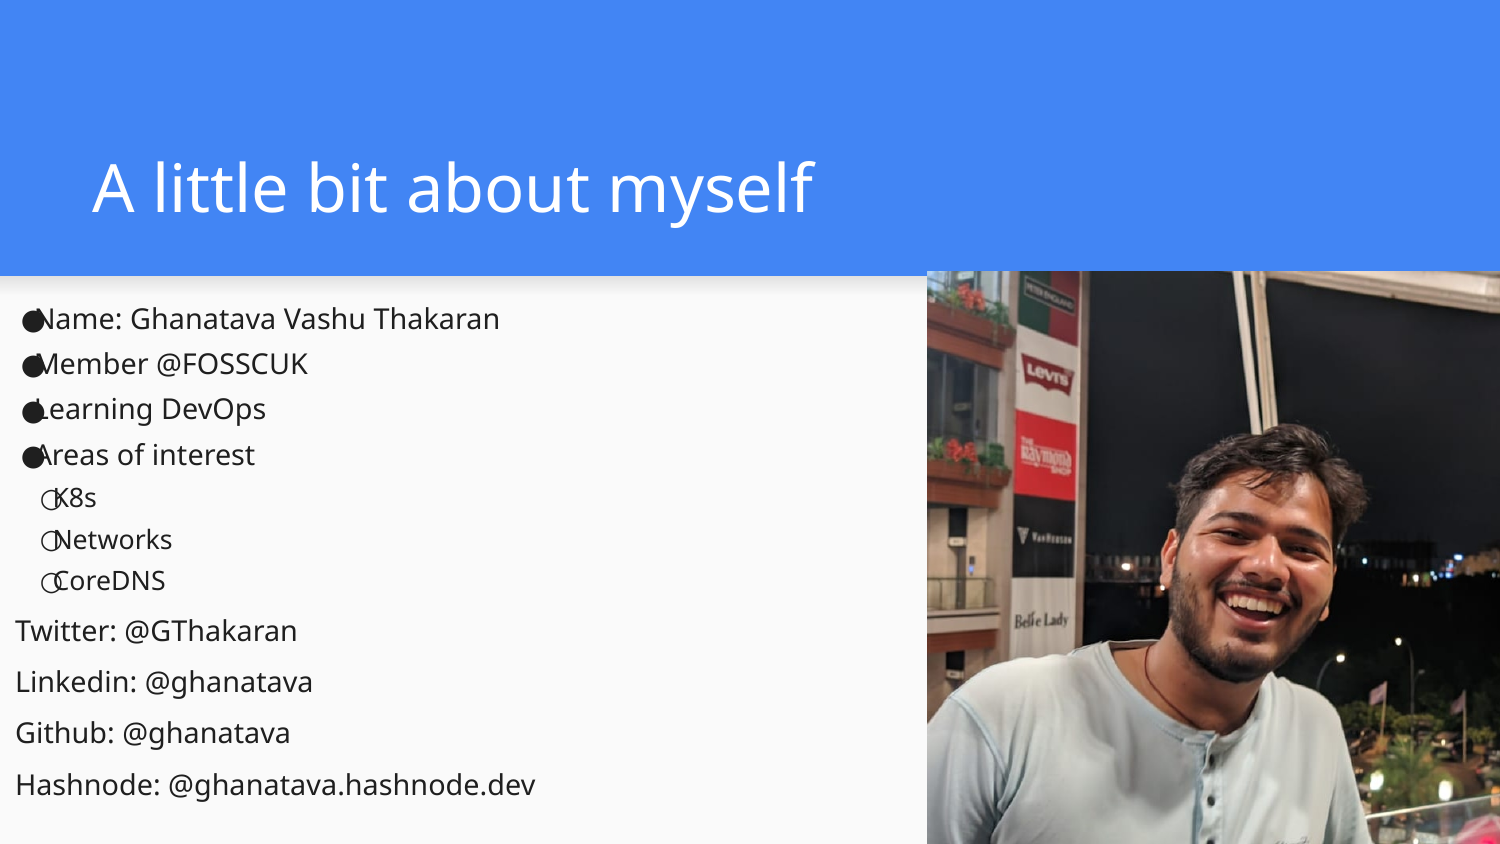

# A little bit about myself
Name: Ghanatava Vashu Thakaran
Member @FOSSCUK
Learning DevOps
Areas of interest
K8s
Networks
CoreDNS
Twitter: @GThakaran
Linkedin: @ghanatava
Github: @ghanatava
Hashnode: @ghanatava.hashnode.dev